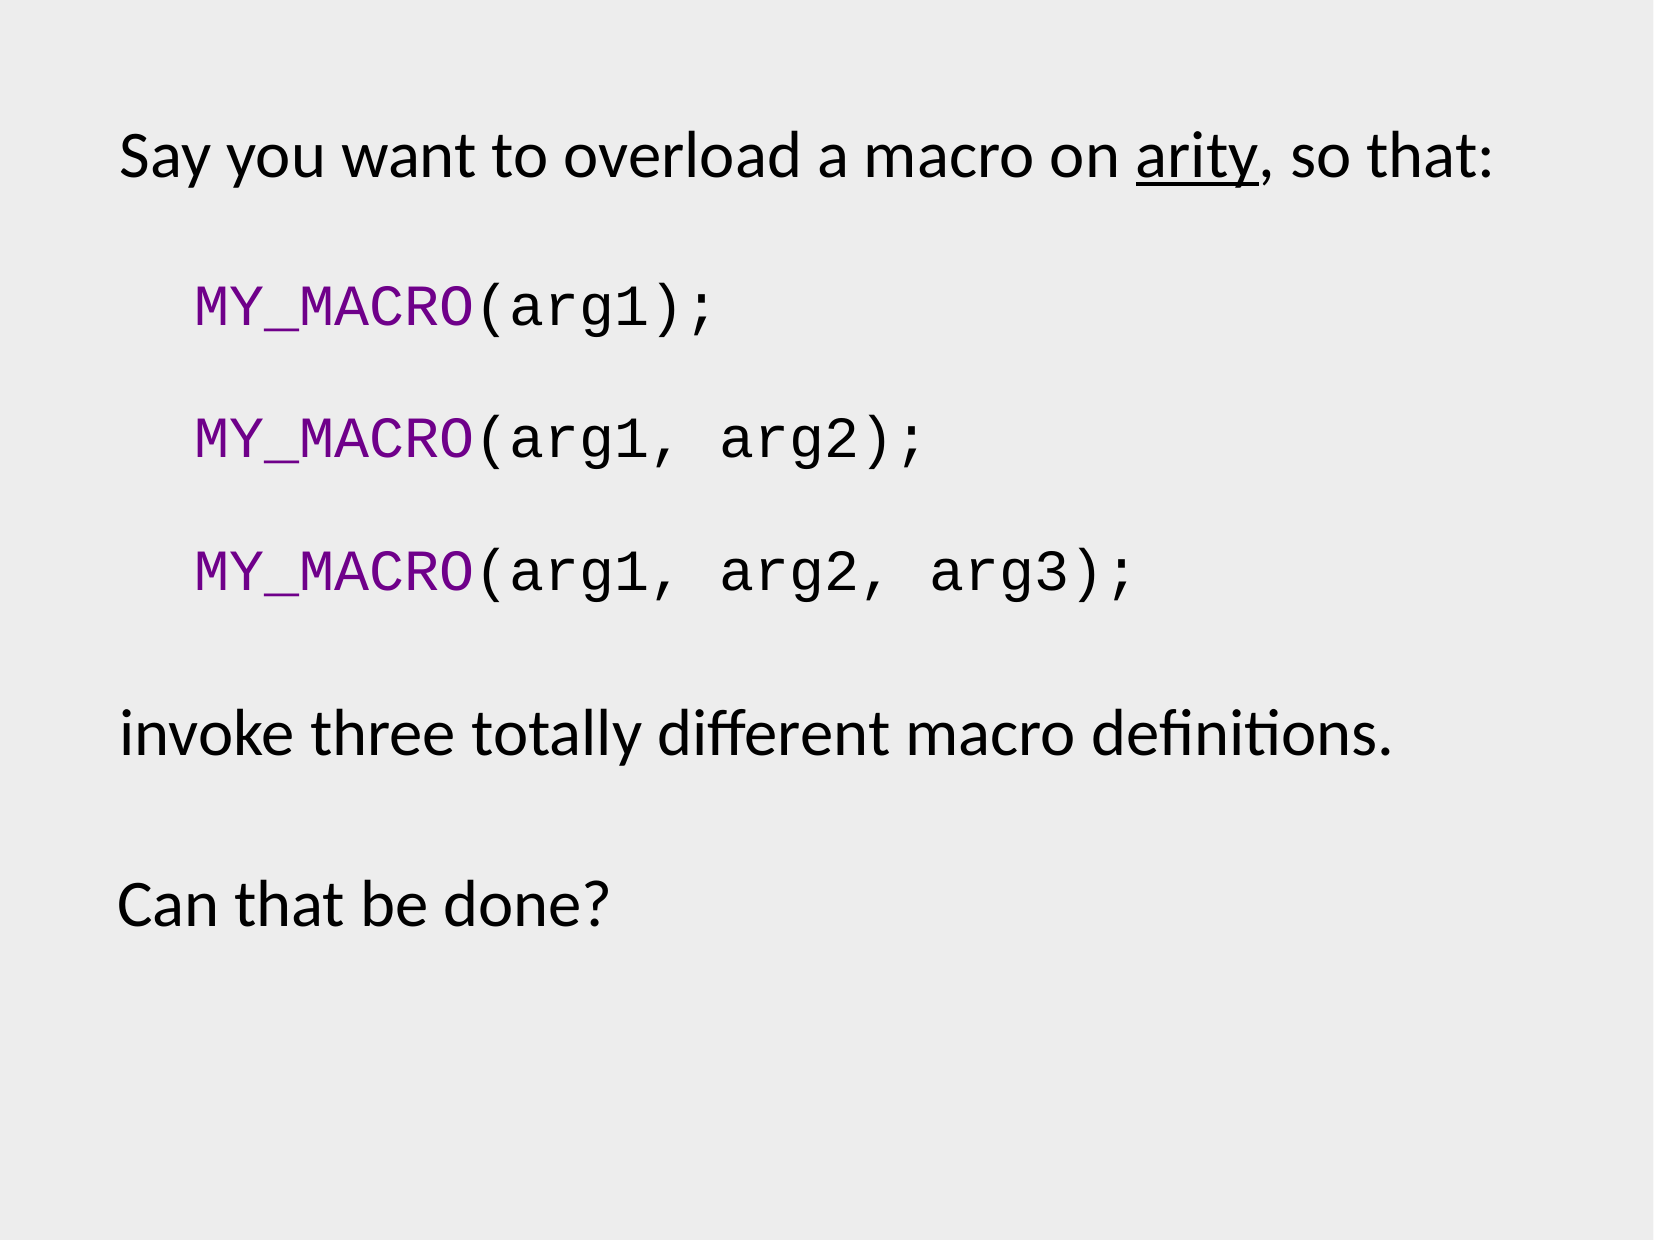

Say you want to overload a macro on arity, so that:
MY_MACRO(arg1);
MY_MACRO(arg1, arg2);
MY_MACRO(arg1, arg2, arg3);
invoke three totally different macro definitions.
Can that be done?